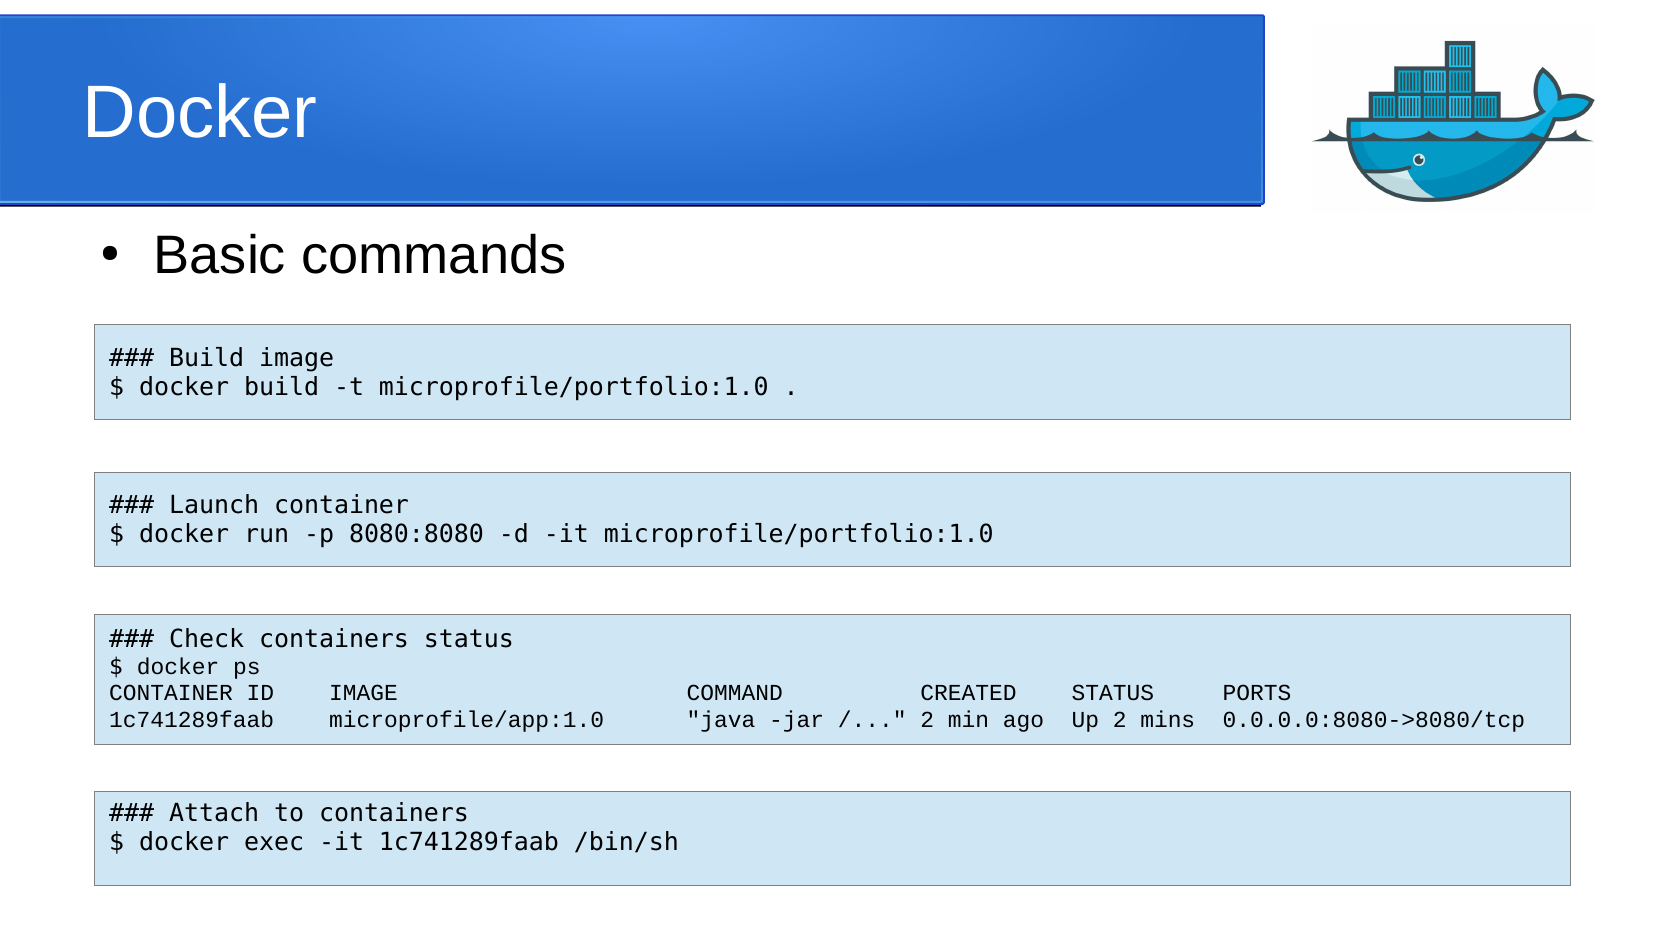

# Docker
Basic commands
### Build image $ docker build -t microprofile/portfolio:1.0 .
### Launch container $ docker run -p 8080:8080 -d -it microprofile/portfolio:1.0
### Check containers status $ docker ps
CONTAINER ID IMAGE COMMAND CREATED STATUS PORTS
1c741289faab microprofile/app:1.0 "java -jar /..." 2 min ago Up 2 mins 0.0.0.0:8080->8080/tcp
### Attach to containers $ docker exec -it 1c741289faab /bin/sh